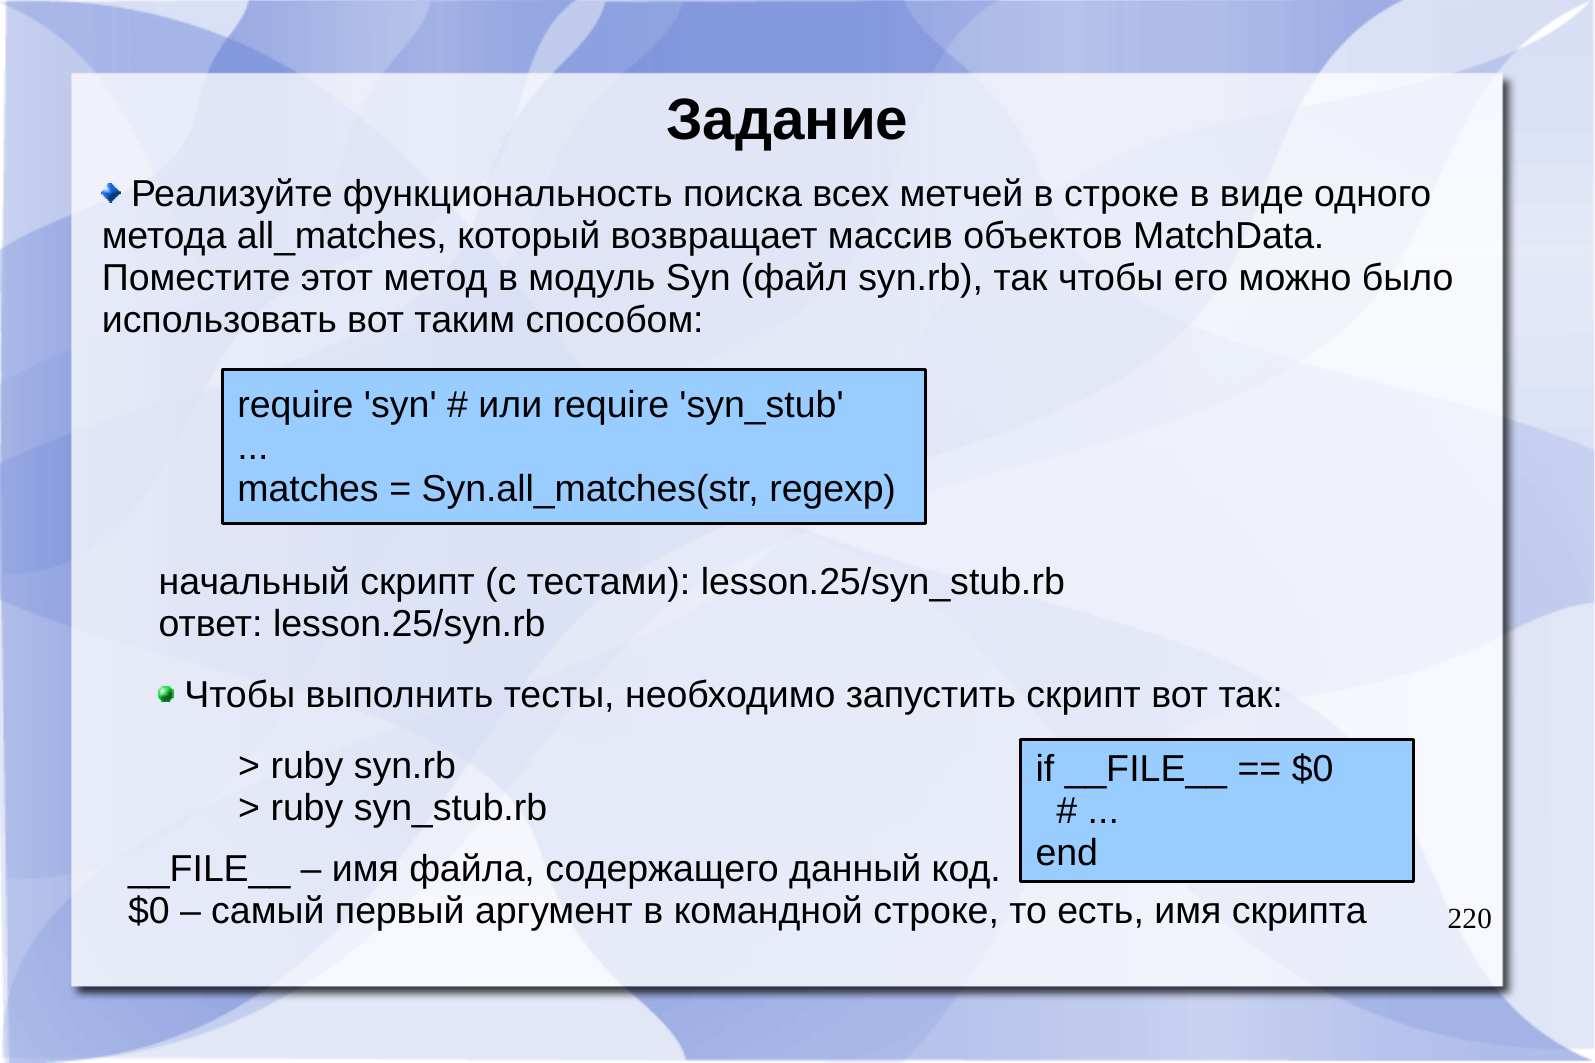

# Задание
 Реализуйте функциональность поиска всех метчей в строке в виде одного метода all_matches, который возвращает массив объектов MatchData. Поместите этот метод в модуль Syn (файл syn.rb), так чтобы его можно было использовать вот таким способом:
require 'syn' # или require 'syn_stub'
...
matches = Syn.all_matches(str, regexp)
начальный скрипт (с тестами): lesson.25/syn_stub.rb
ответ: lesson.25/syn.rb
 Чтобы выполнить тесты, необходимо запустить скрипт вот так:
> ruby syn.rb
> ruby syn_stub.rb
if __FILE__ == $0
 # ...
end
__FILE__ – имя файла, содержащего данный код.
$0 – самый первый аргумент в командной строке, то есть, имя скрипта
220